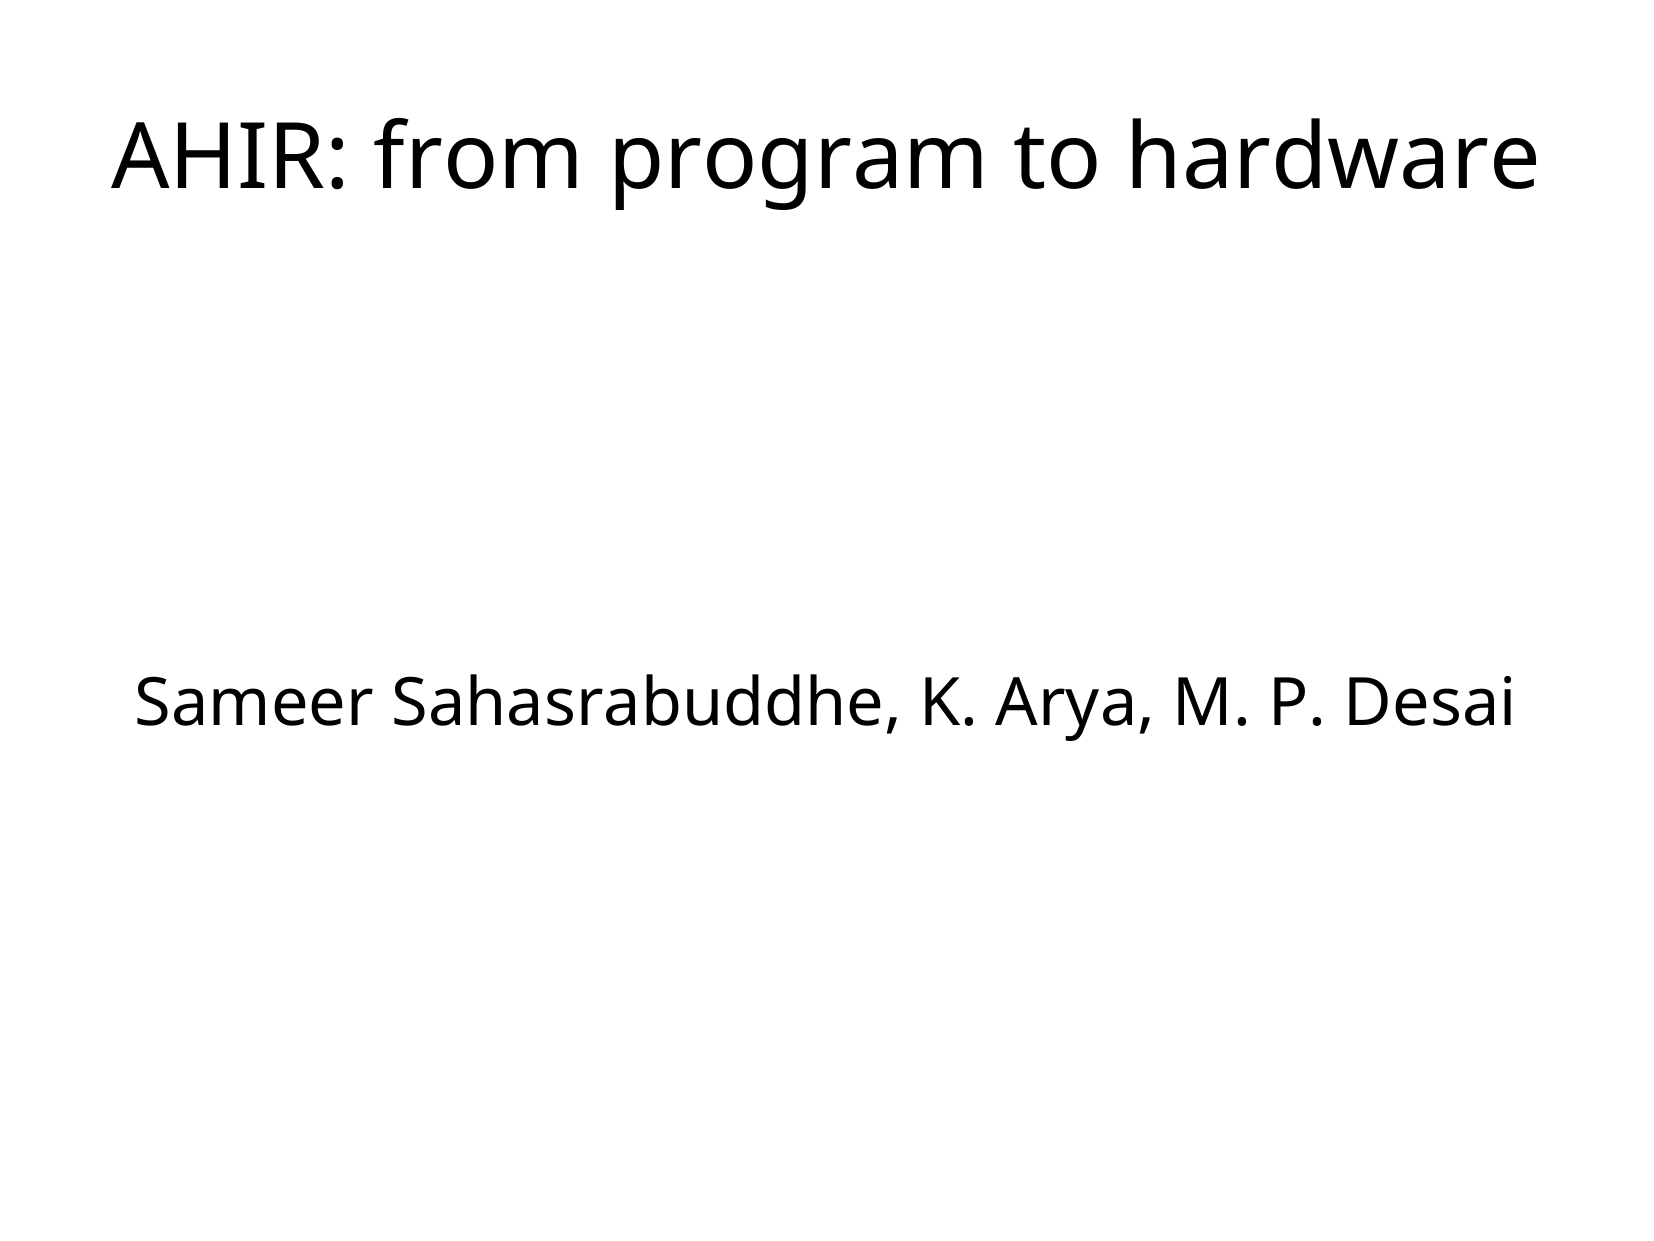

# AHIR: from program to hardware
Sameer Sahasrabuddhe, K. Arya, M. P. Desai